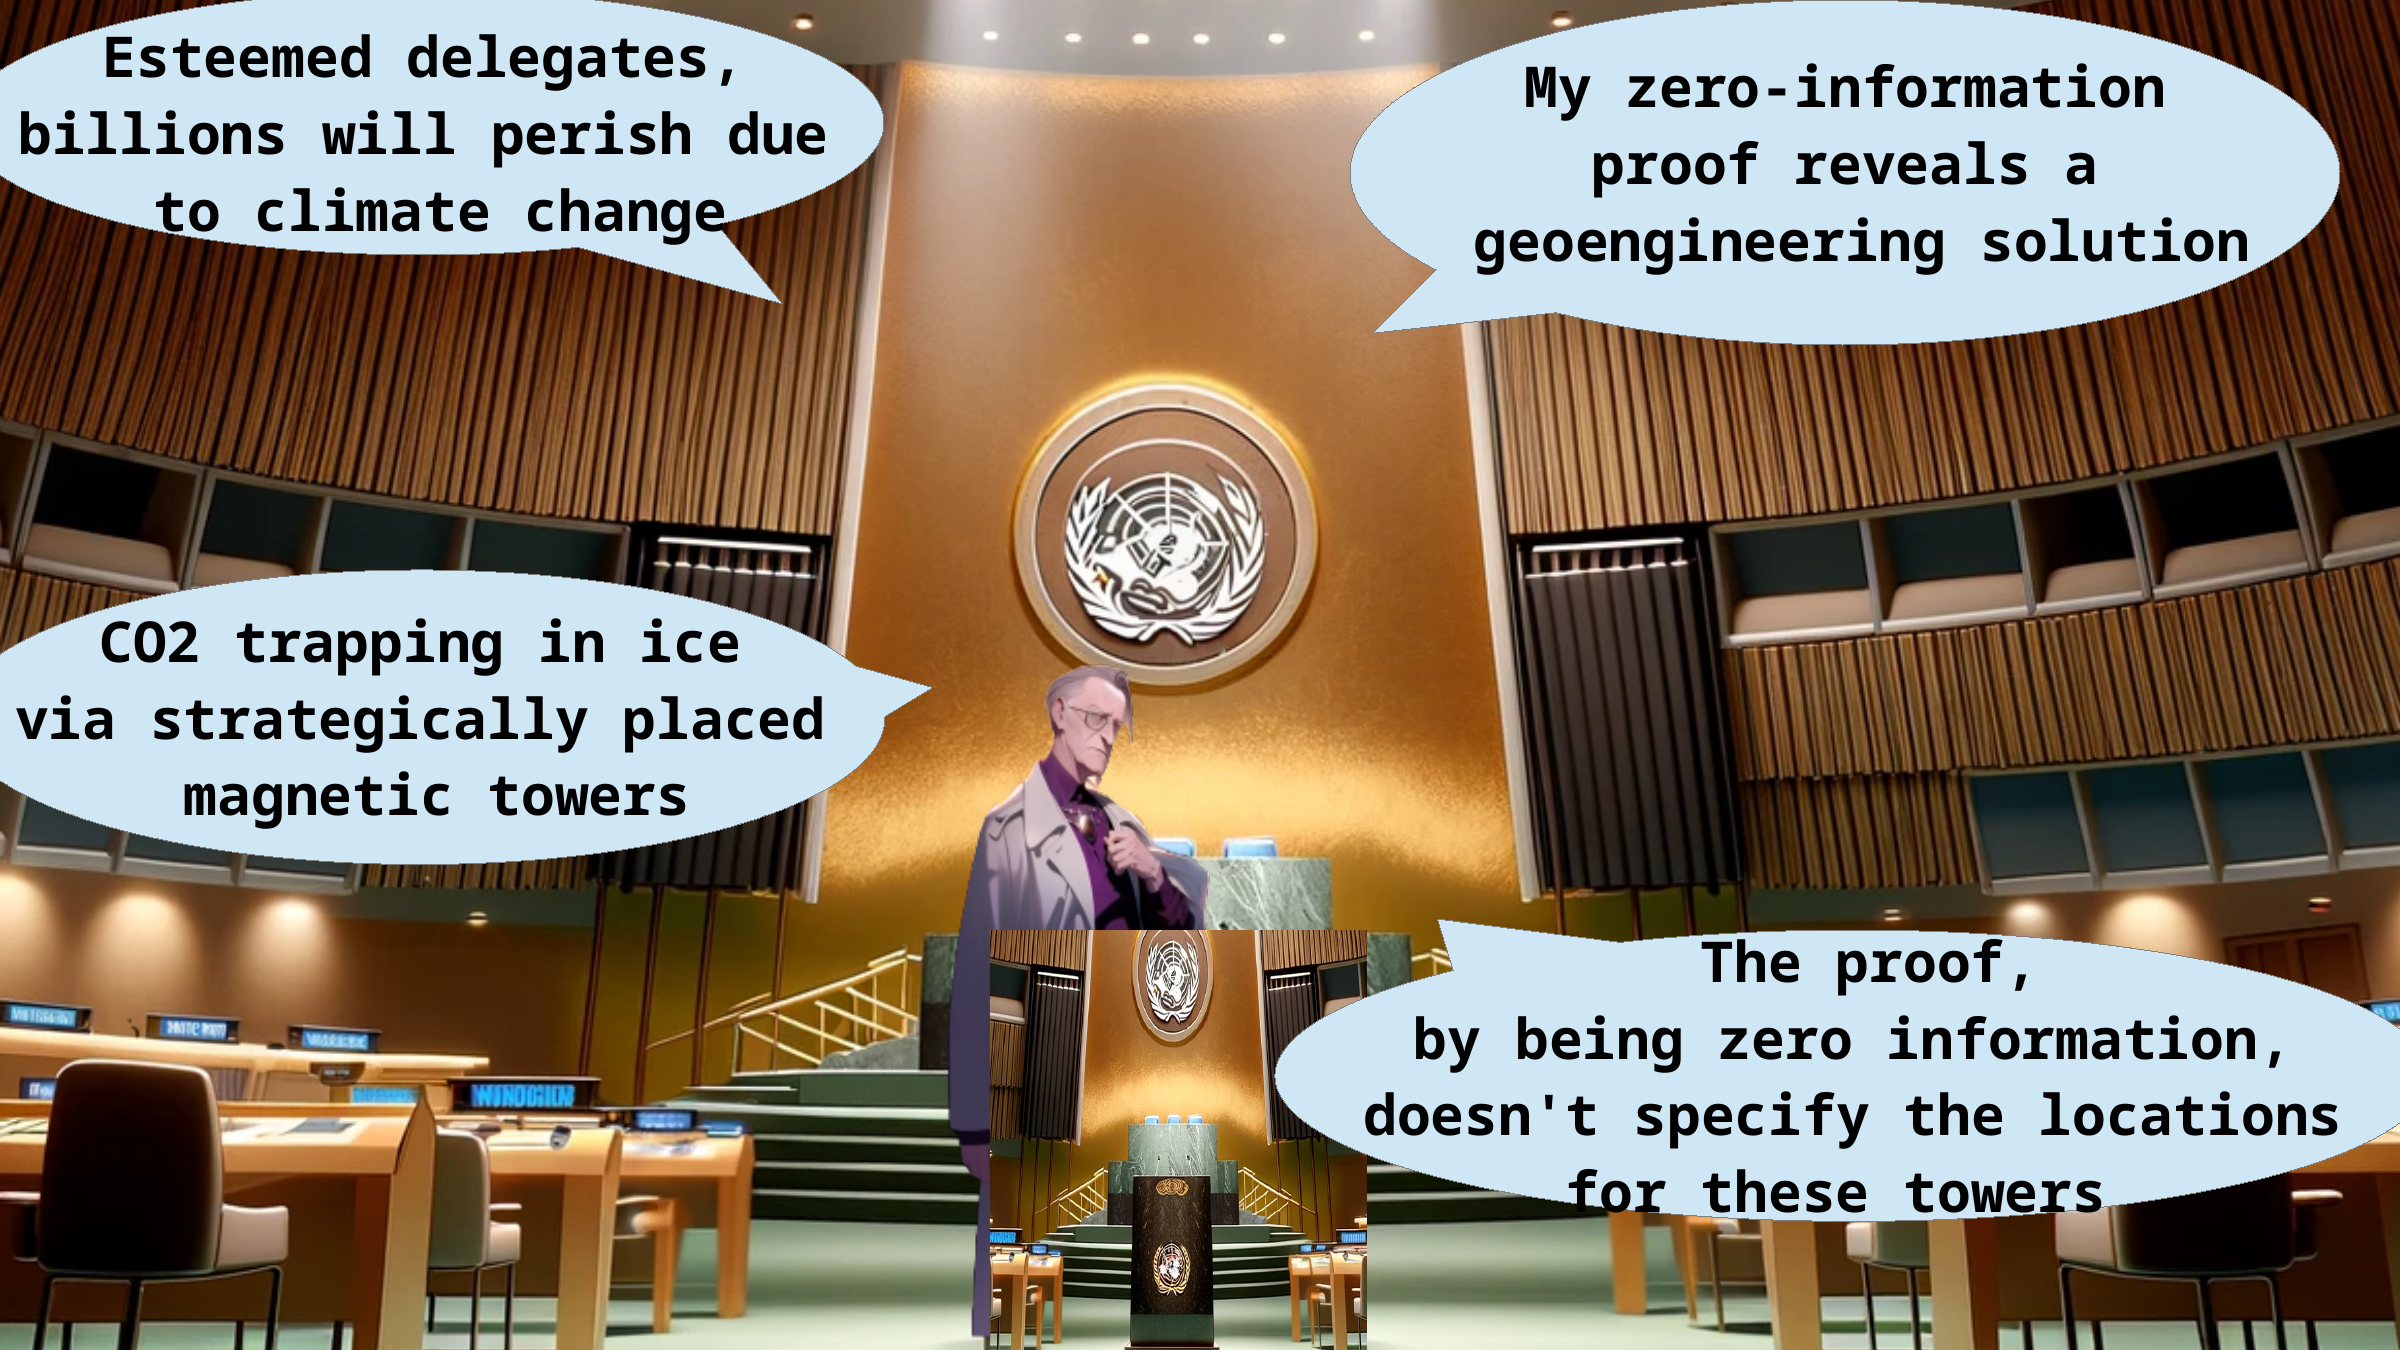

My zero-information
proof reveals a
 geoengineering solution
Esteemed delegates,
billions will perish due
 to climate change
CO2 trapping in ice
via strategically placed
 magnetic towers
 The proof,
by being zero information,
doesn't specify the locations
for these towers